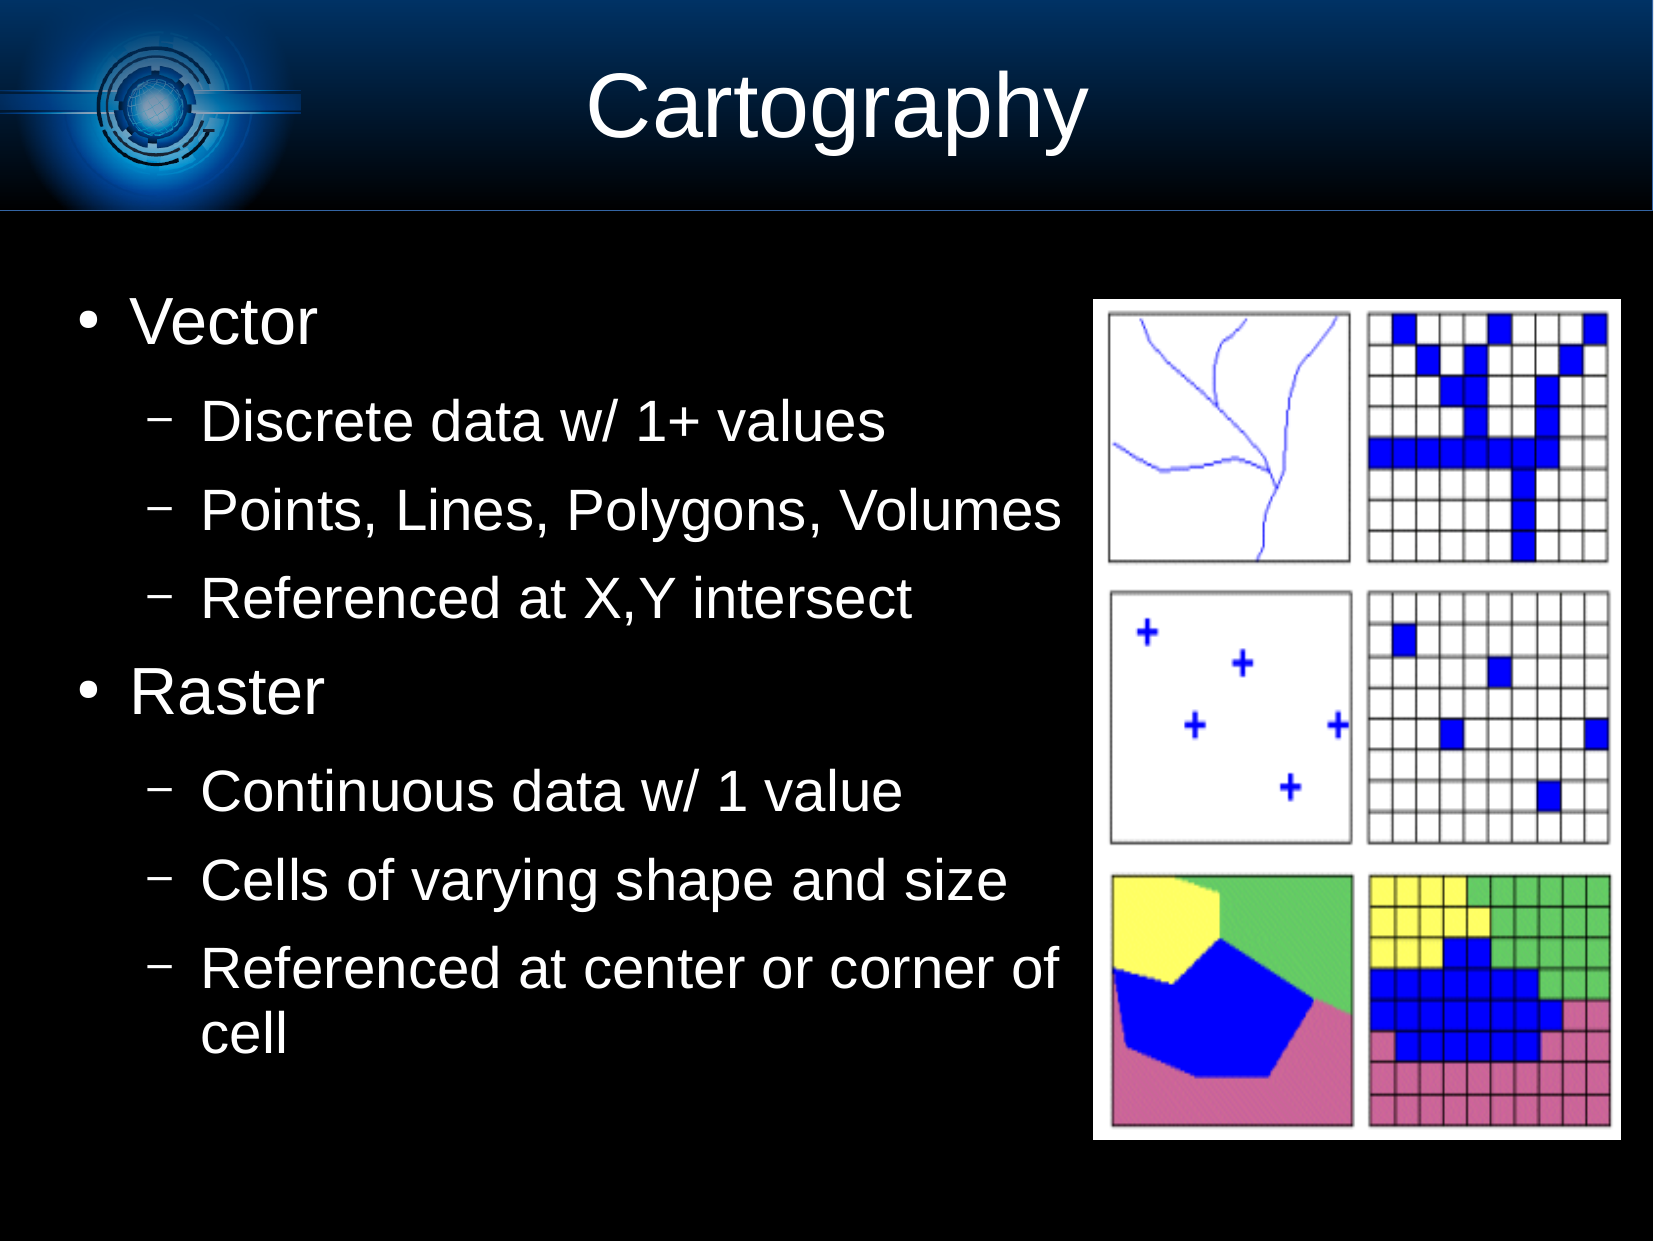

# Cartography
Vector
Discrete data w/ 1+ values
Points, Lines, Polygons, Volumes
Referenced at X,Y intersect
Raster
Continuous data w/ 1 value
Cells of varying shape and size
Referenced at center or corner of cell